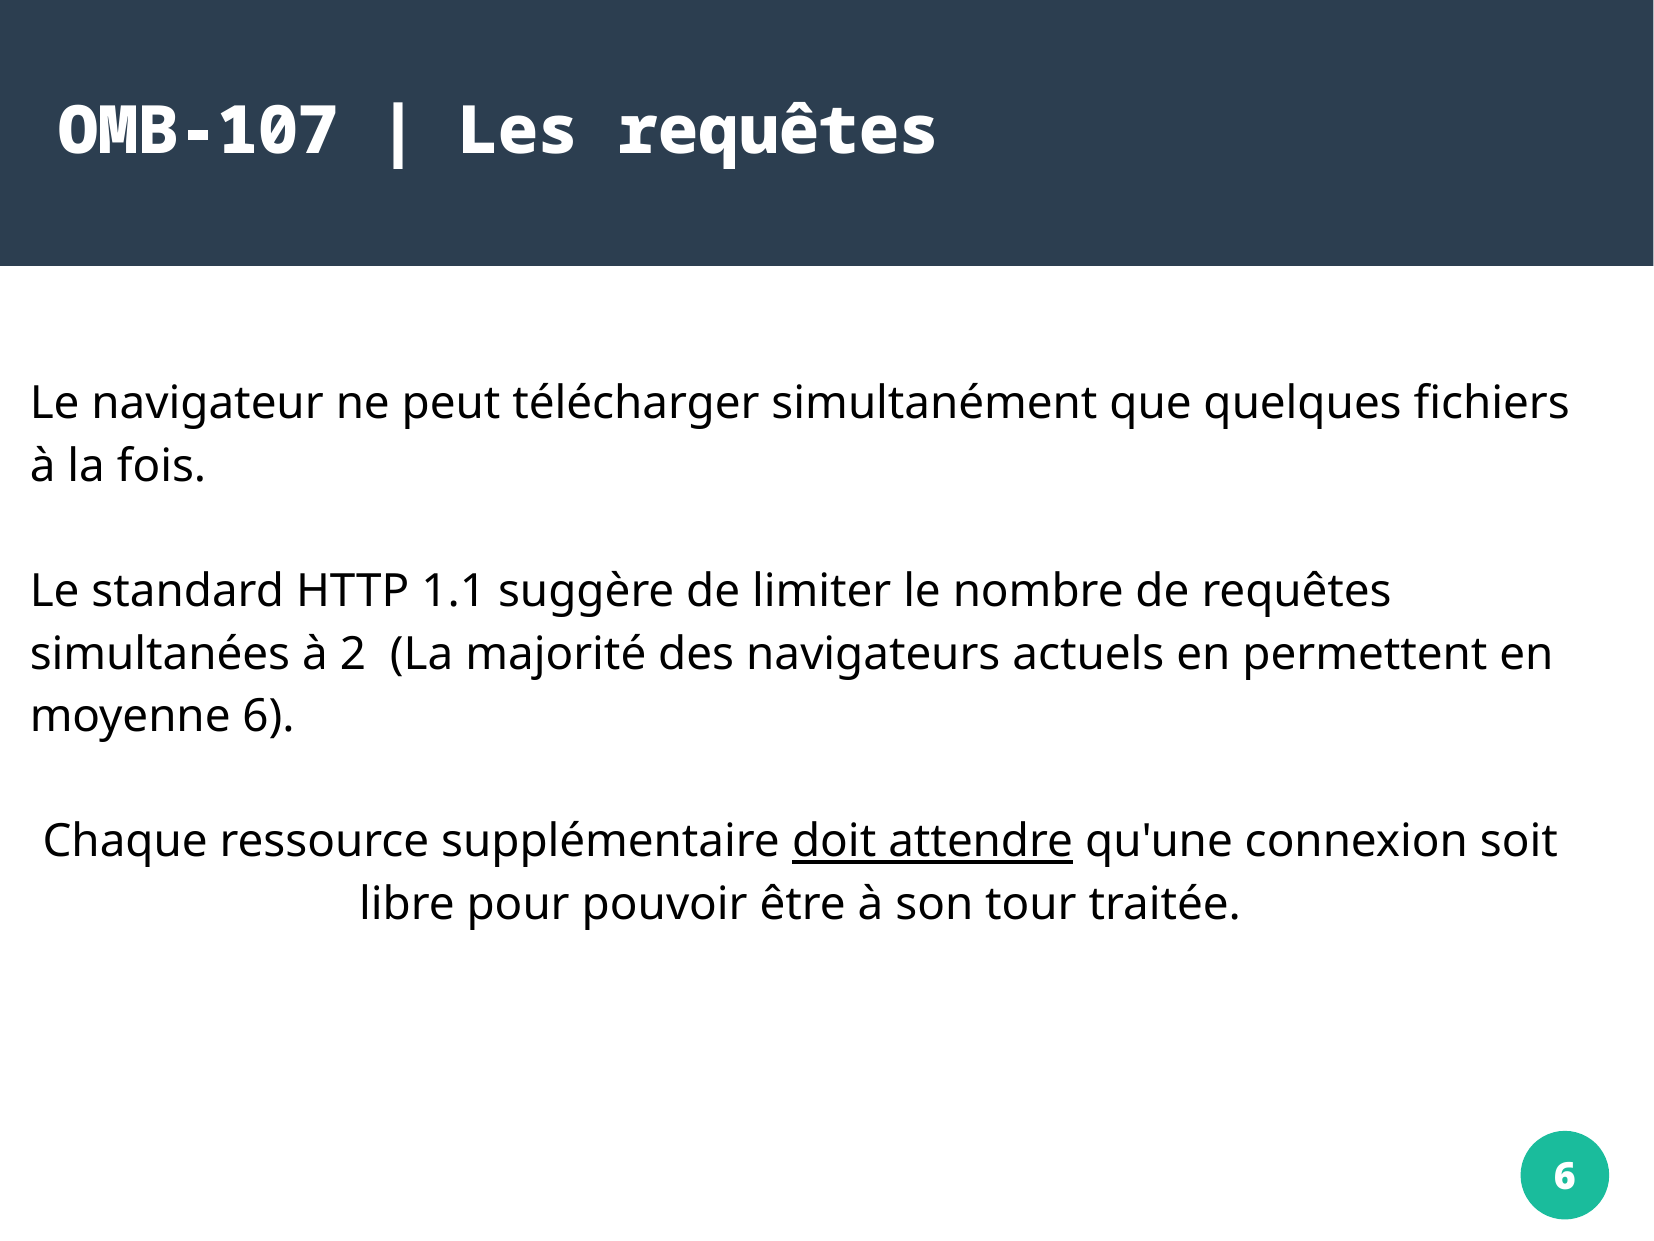

# OMB-107 | Les requêtes
Le navigateur ne peut télécharger simultanément que quelques fichiers à la fois.
Le standard HTTP 1.1 suggère de limiter le nombre de requêtes simultanées à 2 (La majorité des navigateurs actuels en permettent en moyenne 6).
Chaque ressource supplémentaire doit attendre qu'une connexion soit libre pour pouvoir être à son tour traitée.
6